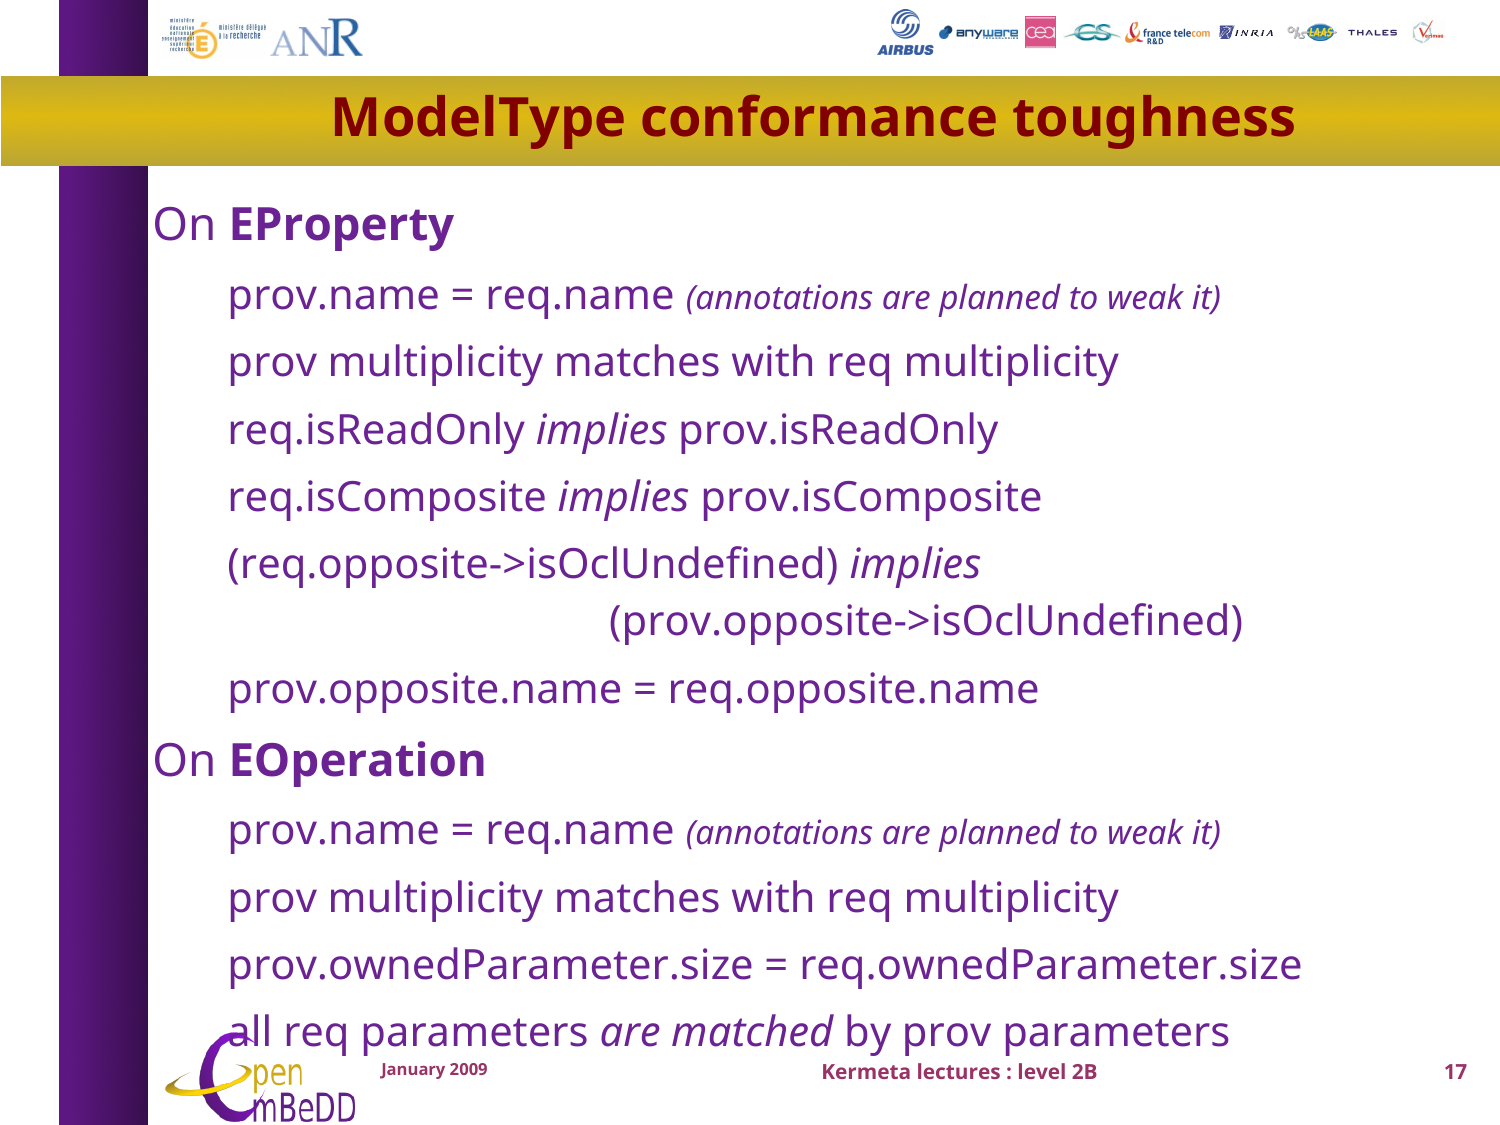

# ModelType conformance toughness
On EProperty
prov.name = req.name (annotations are planned to weak it)
prov multiplicity matches with req multiplicity
req.isReadOnly implies prov.isReadOnly
req.isComposite implies prov.isComposite
(req.opposite->isOclUndefined) implies
 (prov.opposite->isOclUndefined)
prov.opposite.name = req.opposite.name
On EOperation
prov.name = req.name (annotations are planned to weak it)
prov multiplicity matches with req multiplicity
prov.ownedParameter.size = req.ownedParameter.size
all req parameters are matched by prov parameters
Pied de page
Pied de page fixe
17